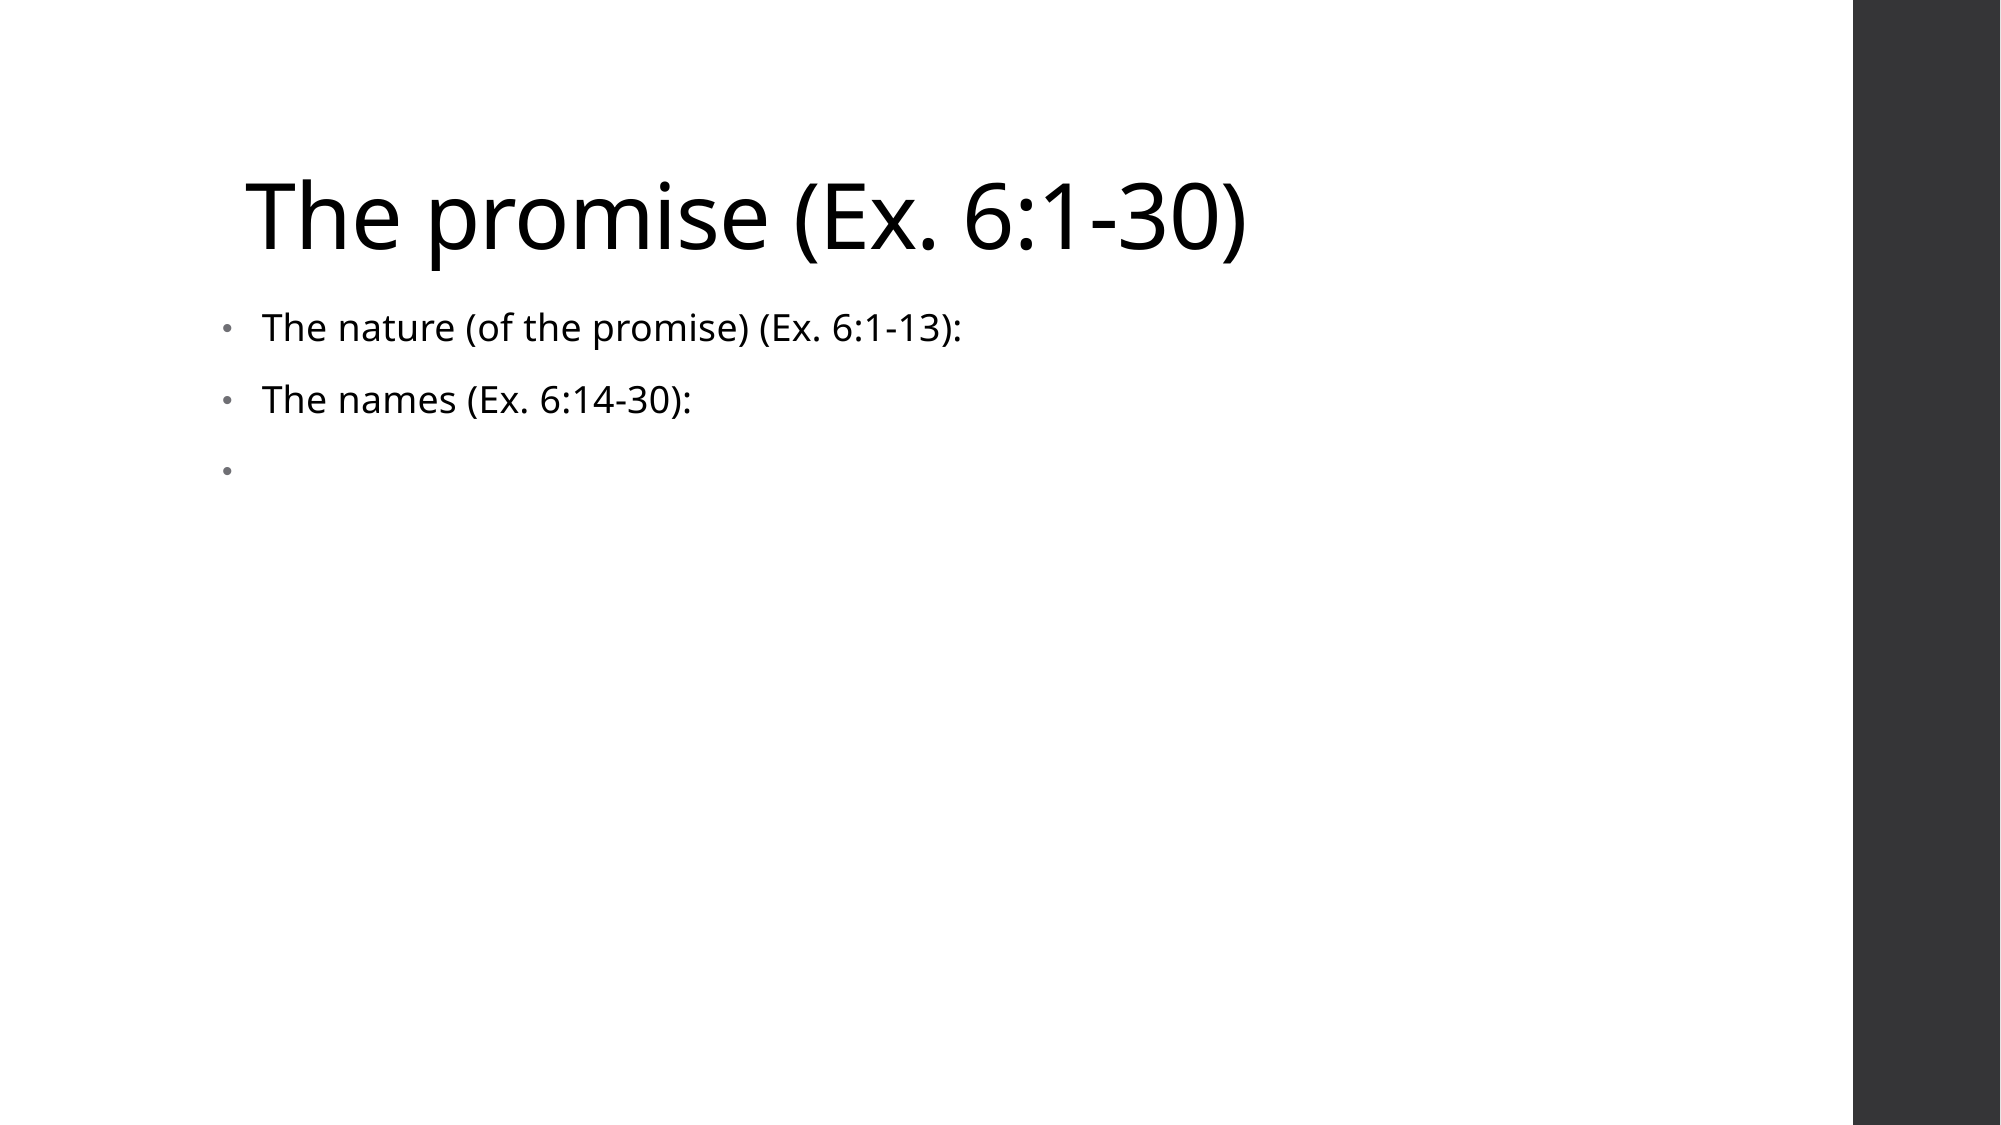

# The promise (Ex. 6:1-30)
 The nature (of the promise) (Ex. 6:1-13):
 The names (Ex. 6:14-30):